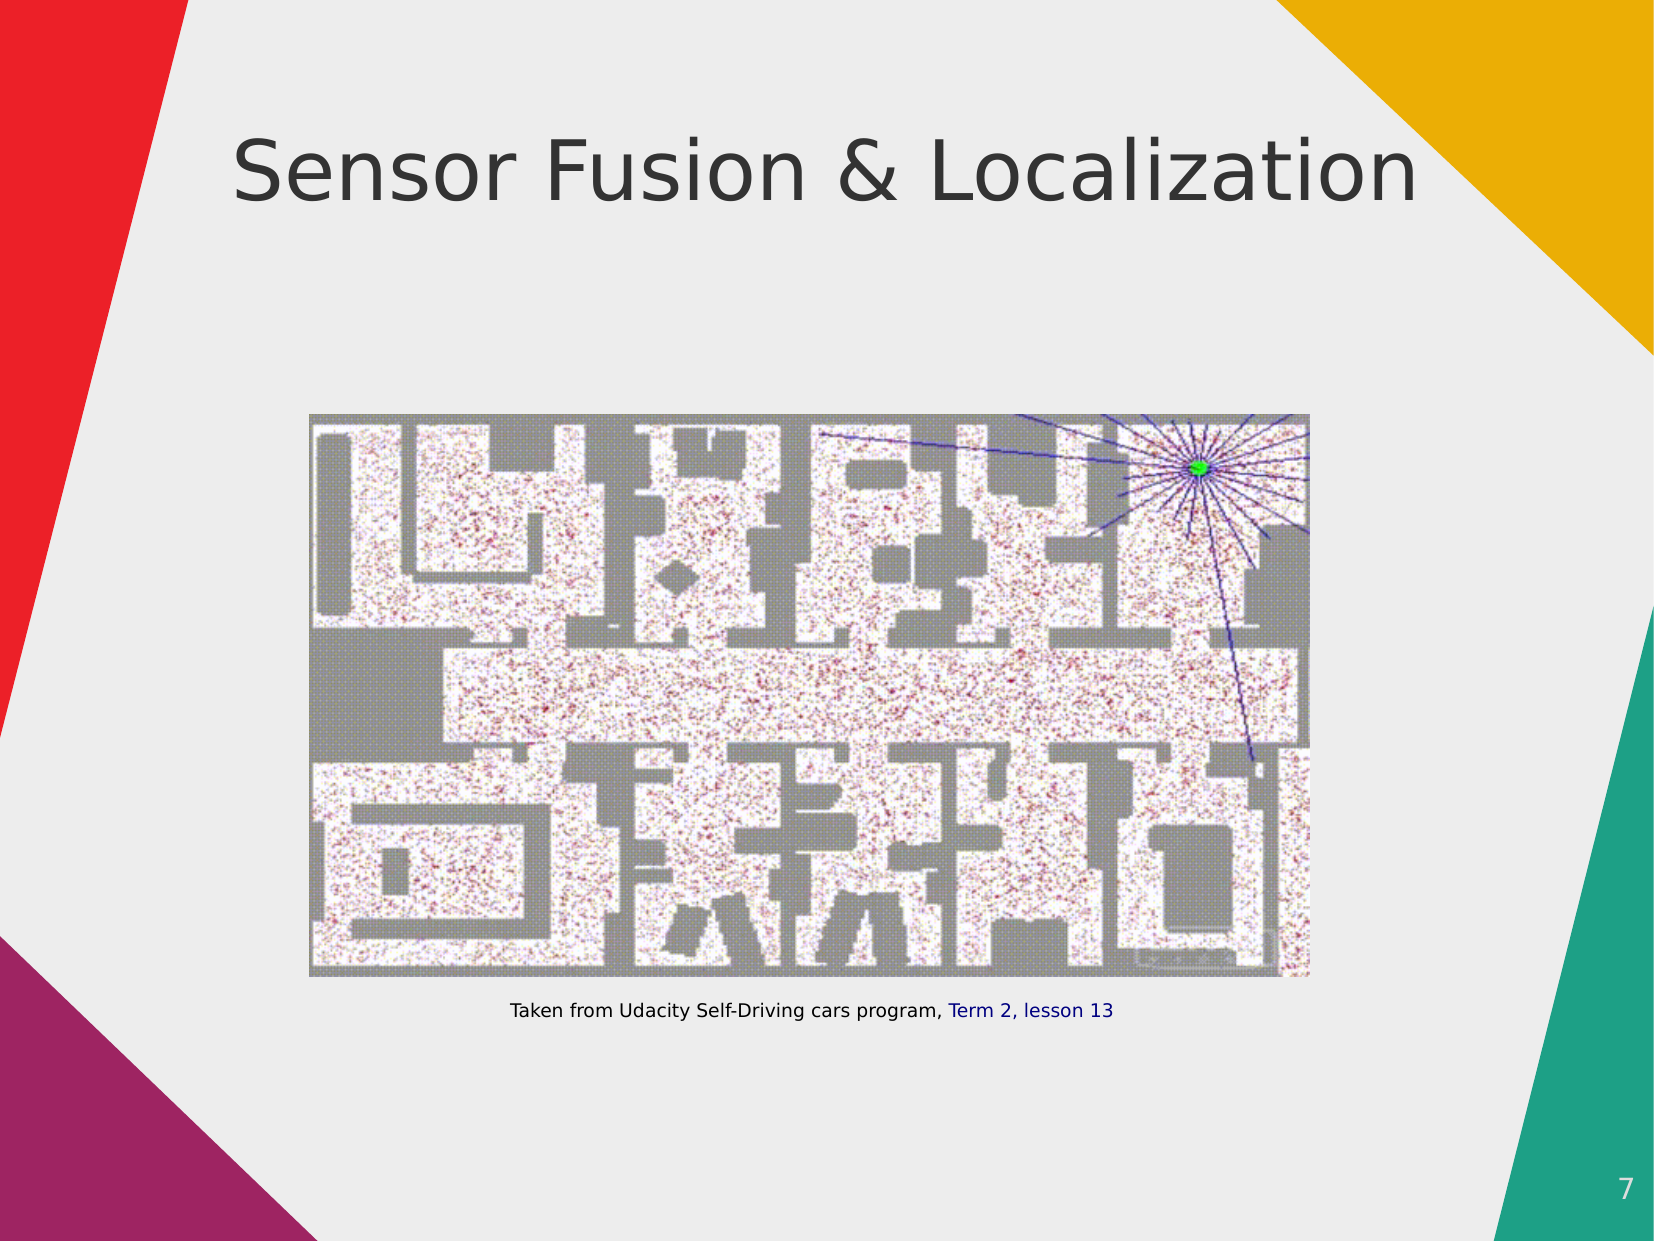

# Sensor Fusion & Localization
Taken from Udacity Self-Driving cars program, Term 2, lesson 13
7